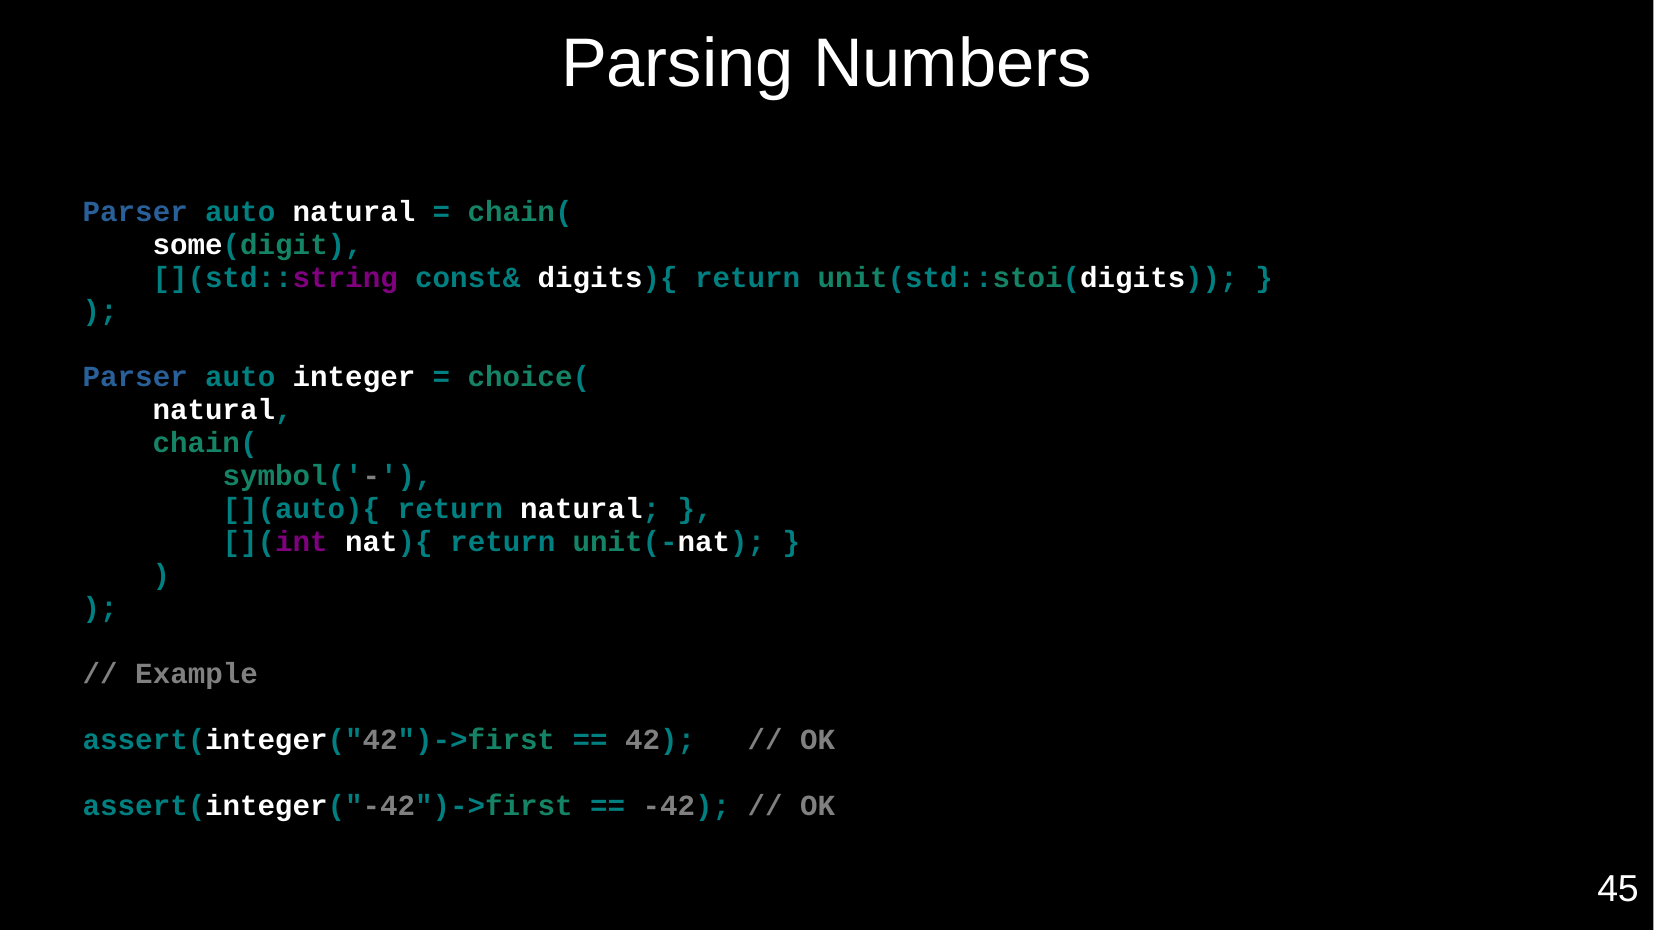

Parsing Numbers
# Parser auto natural = chain(
 some(digit),
 [](std::string const& digits){ return unit(std::stoi(digits)); }
);
Parser auto integer = choice(
 natural,
 chain(
 symbol('-'),
 [](auto){ return natural; },
 [](int nat){ return unit(-nat); }
 )
);
// Example
assert(integer("42")->first == 42); // OK
assert(integer("-42")->first == -42); // OK